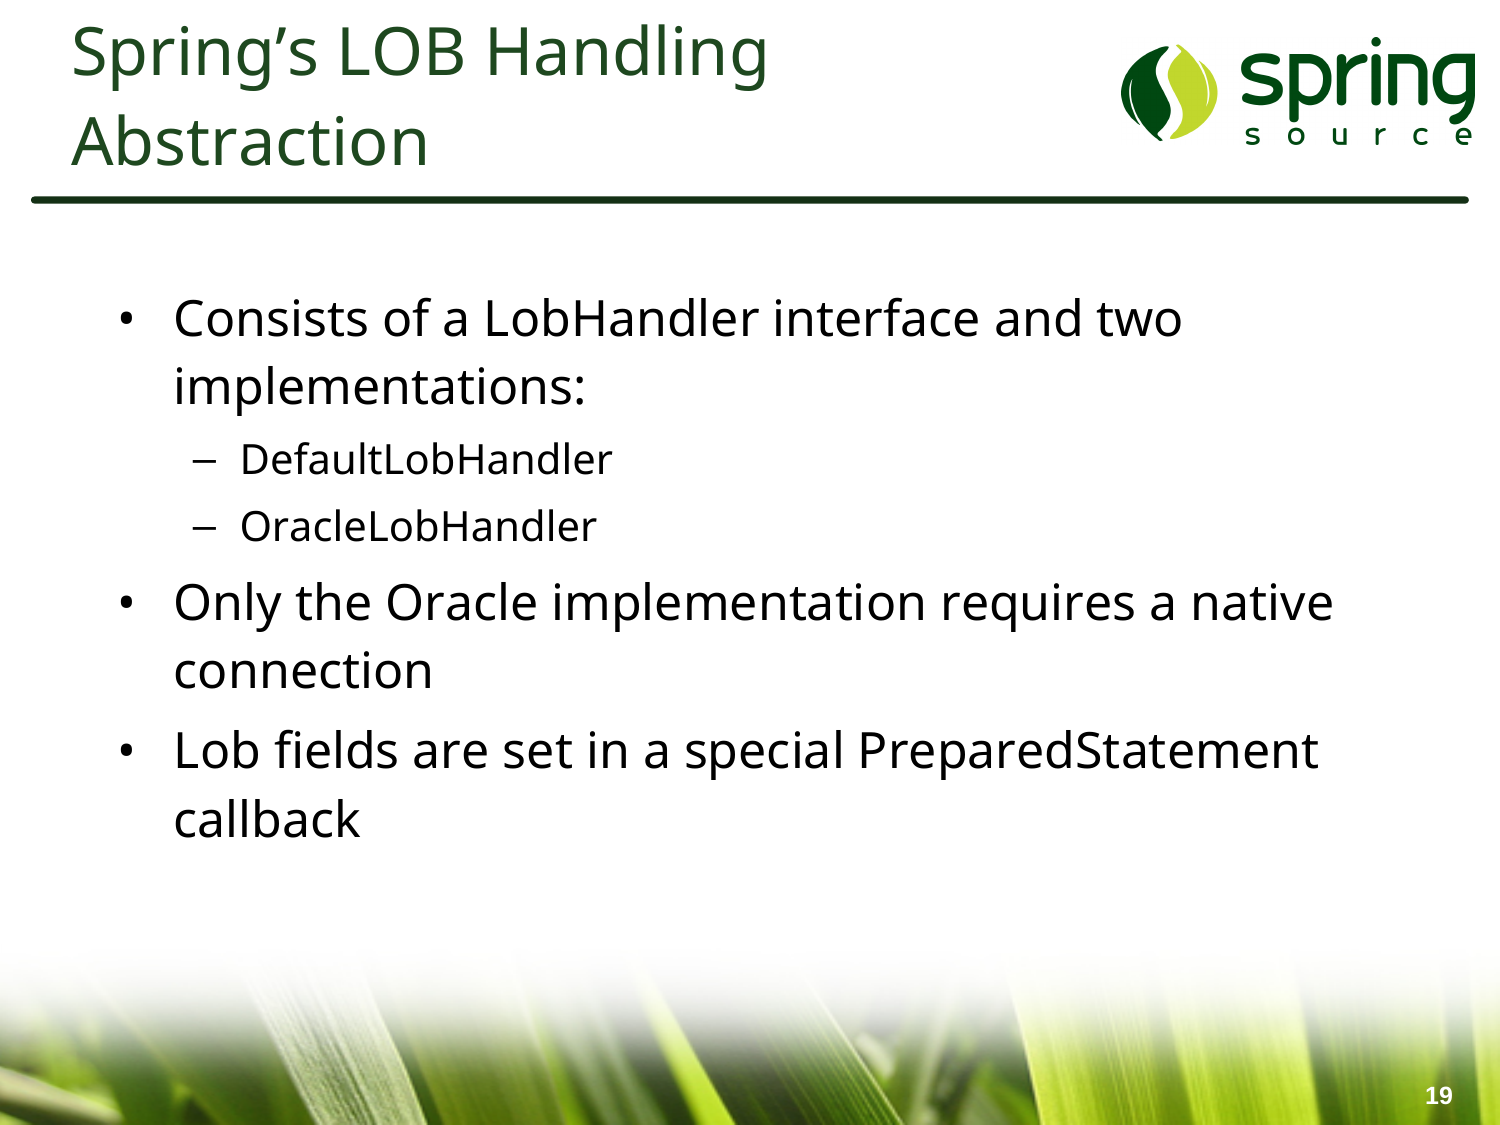

# Spring’s LOB Handling Abstraction
Consists of a LobHandler interface and two implementations:
DefaultLobHandler
OracleLobHandler
Only the Oracle implementation requires a native connection
Lob fields are set in a special PreparedStatement callback